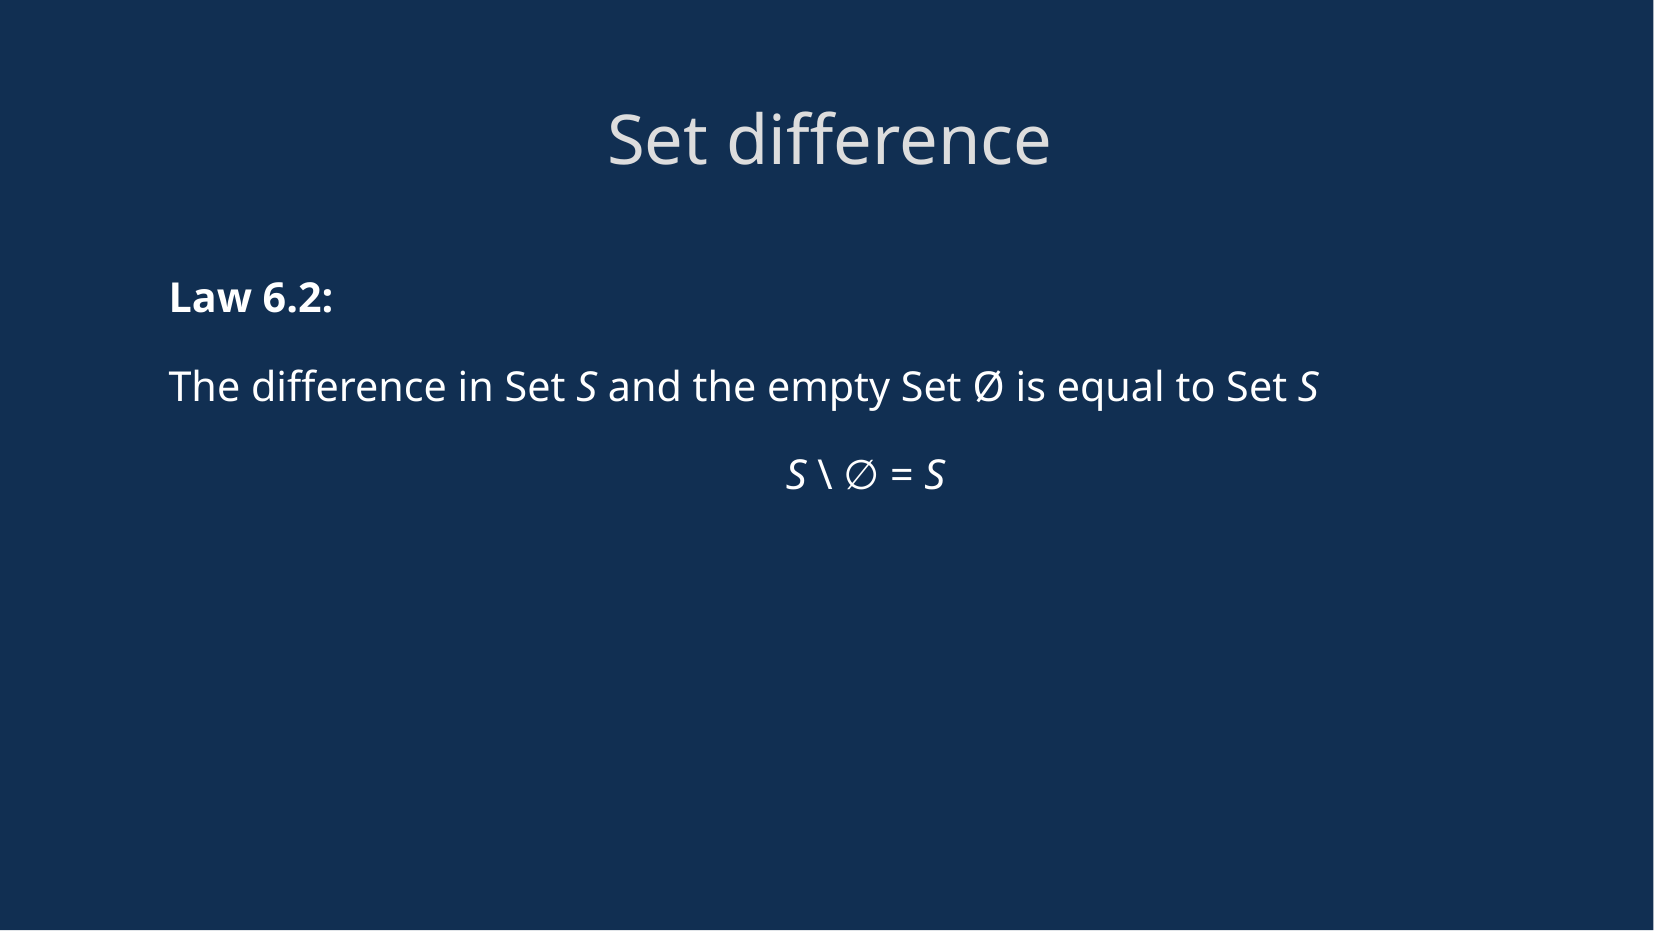

# Set difference
Law 6.2:
The difference in Set S and the empty Set Ø is equal to Set S
S \ ∅ = S